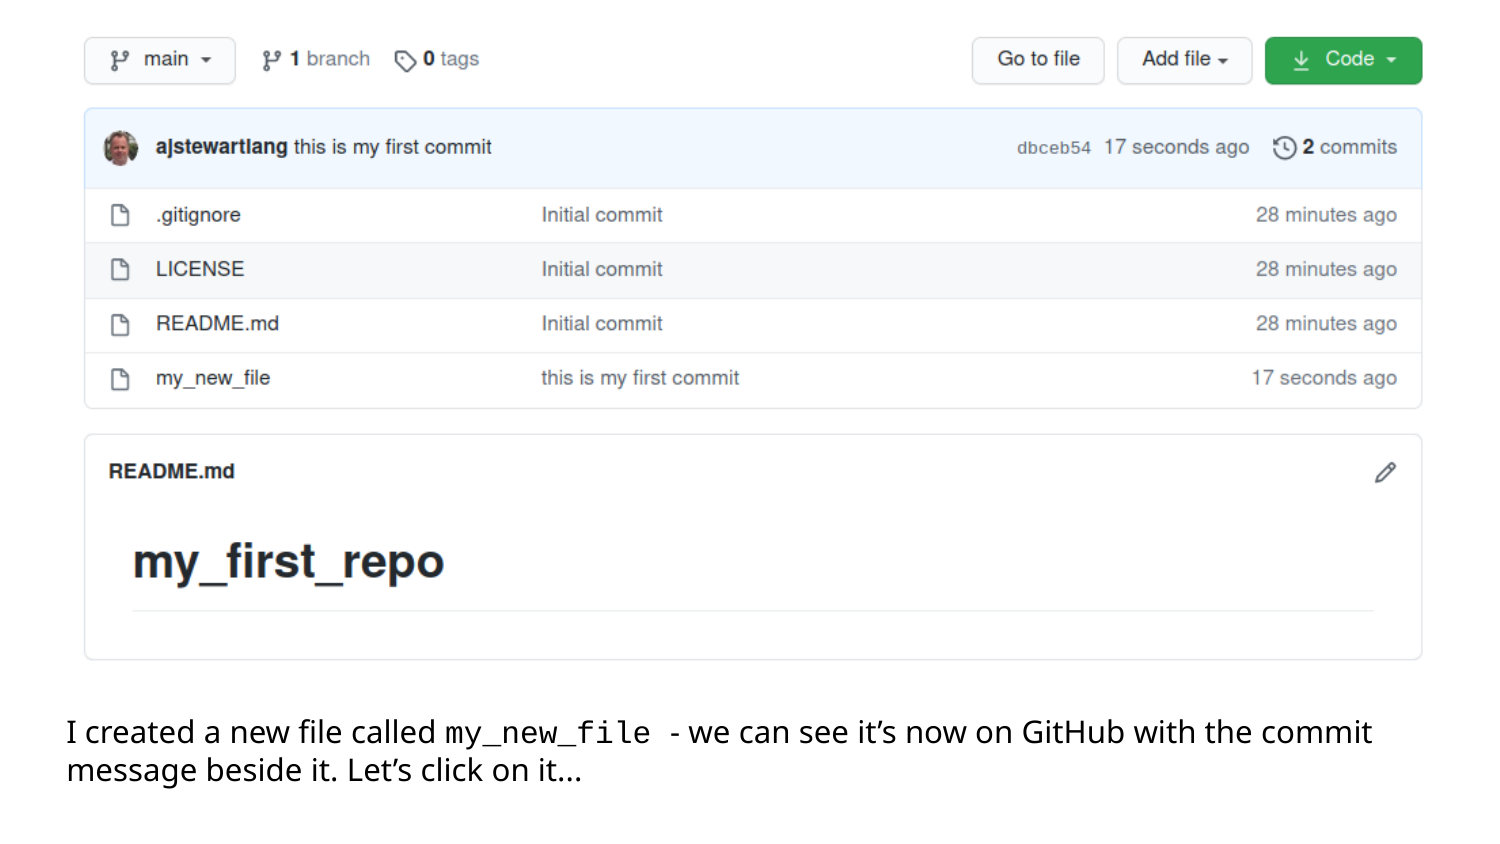

I created a new file called my_new_file - we can see it’s now on GitHub with the commit message beside it. Let’s click on it...